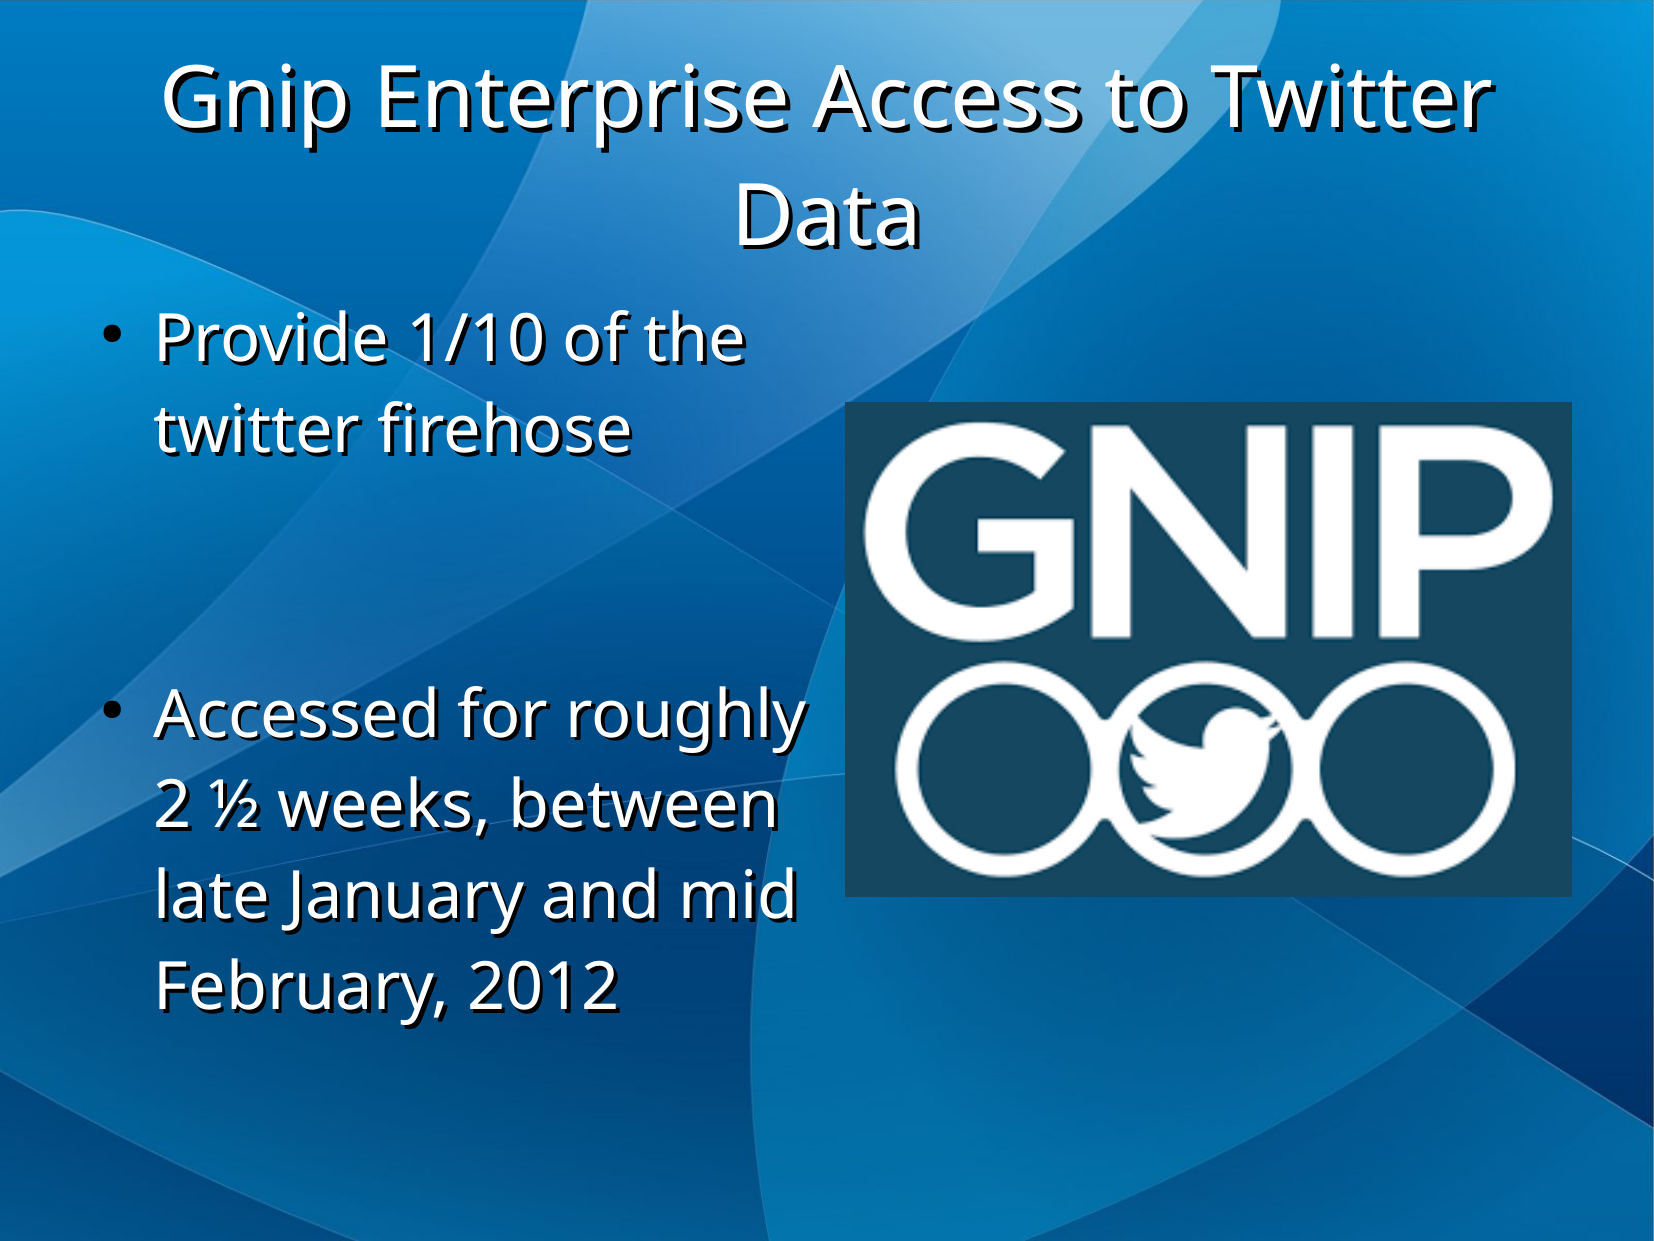

# Gnip Enterprise Access to Twitter Data
Provide 1/10 of the twitter firehose
Accessed for roughly 2 ½ weeks, between late January and mid February, 2012